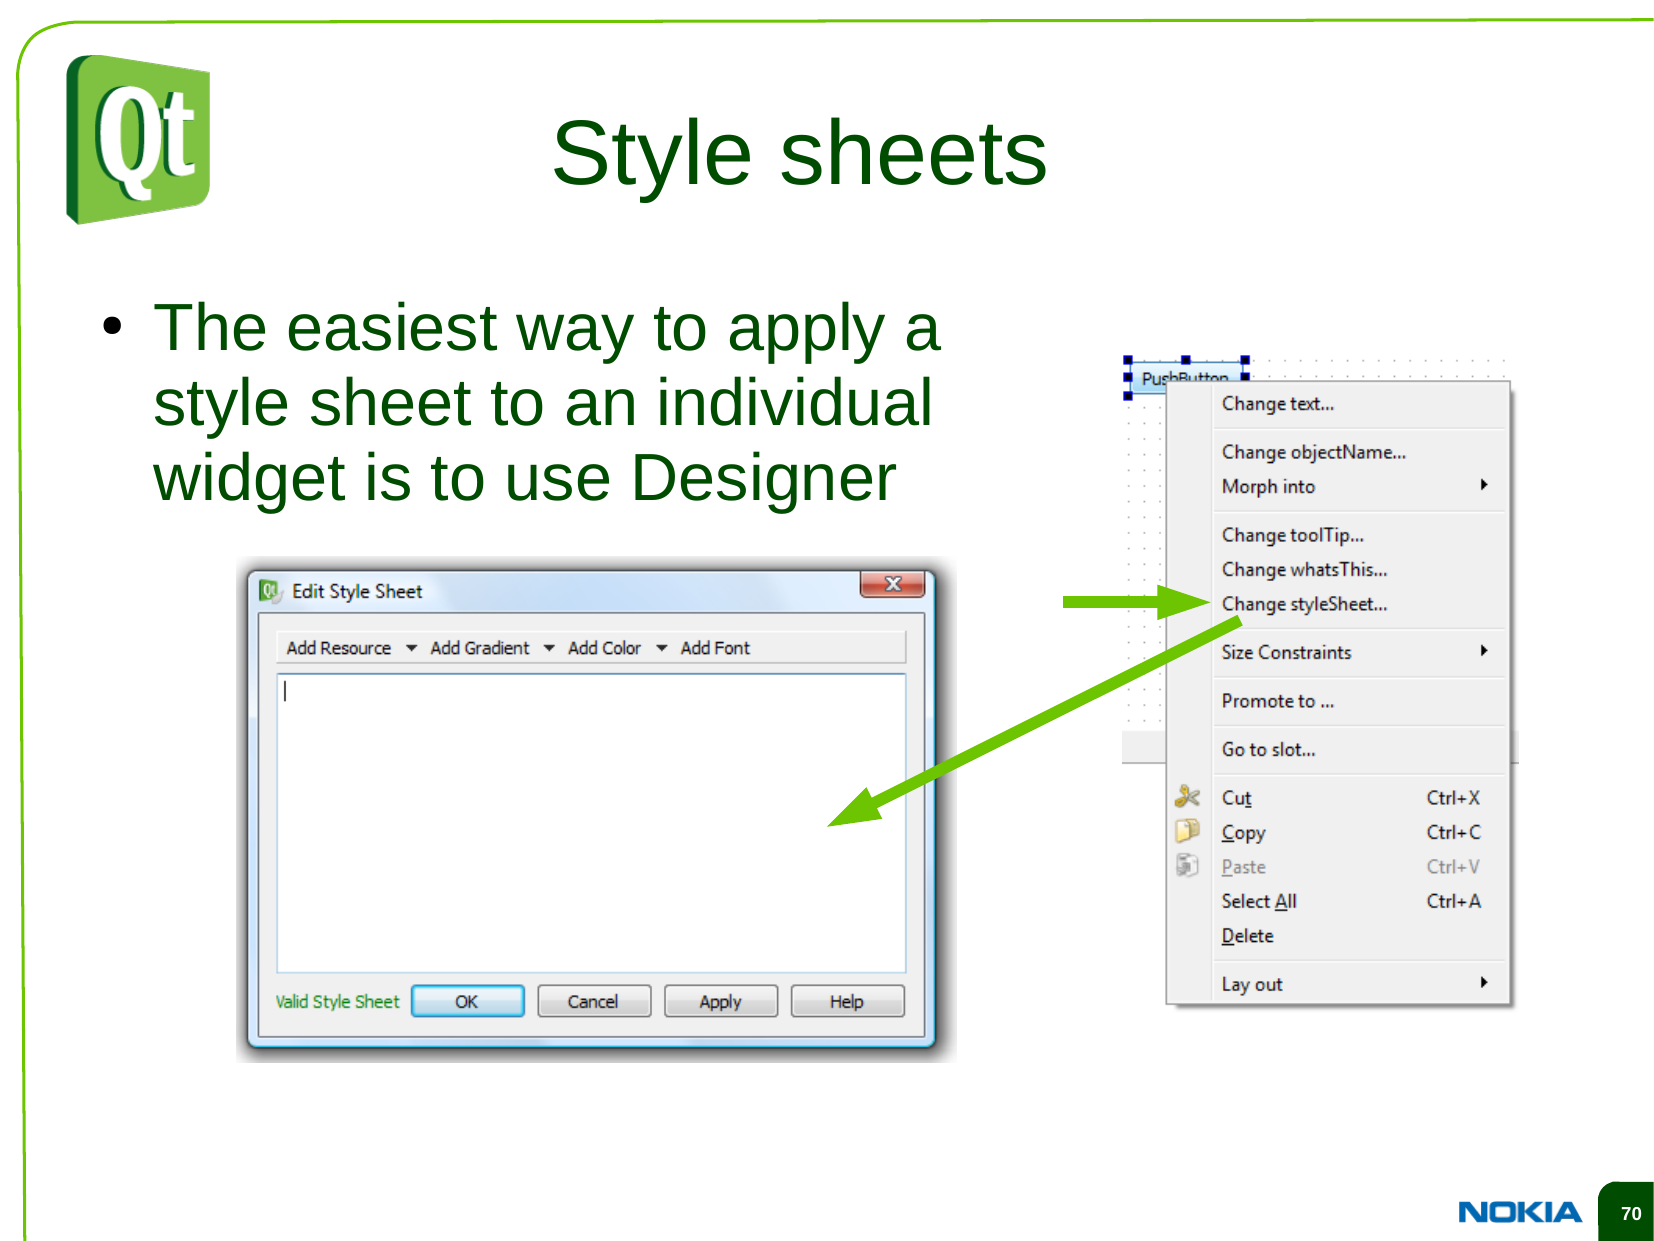

# Style sheets
The easiest way to apply a style sheet to an individual widget is to use Designer